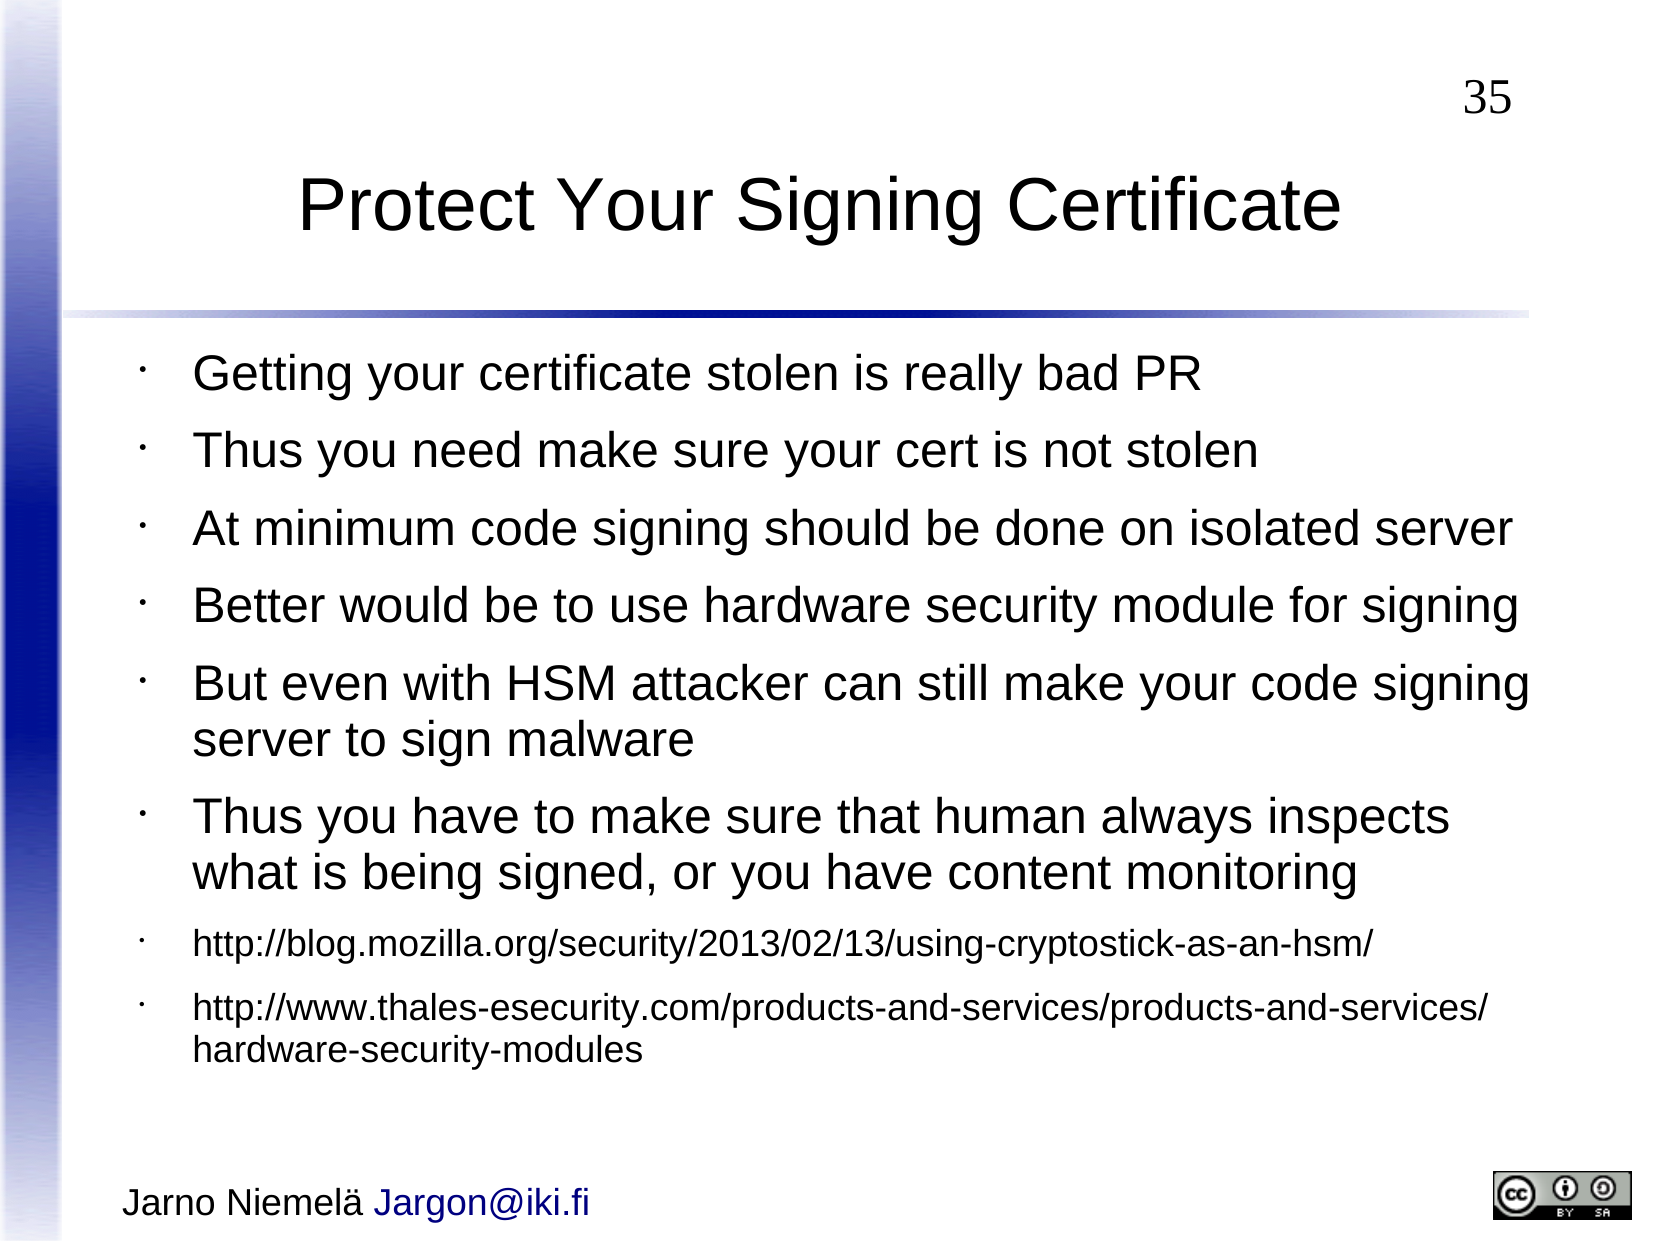

# Protect Your Signing Certificate
Getting your certificate stolen is really bad PR
Thus you need make sure your cert is not stolen
At minimum code signing should be done on isolated server
Better would be to use hardware security module for signing
But even with HSM attacker can still make your code signing server to sign malware
Thus you have to make sure that human always inspects what is being signed, or you have content monitoring
http://blog.mozilla.org/security/2013/02/13/using-cryptostick-as-an-hsm/
http://www.thales-esecurity.com/products-and-services/products-and-services/hardware-security-modules